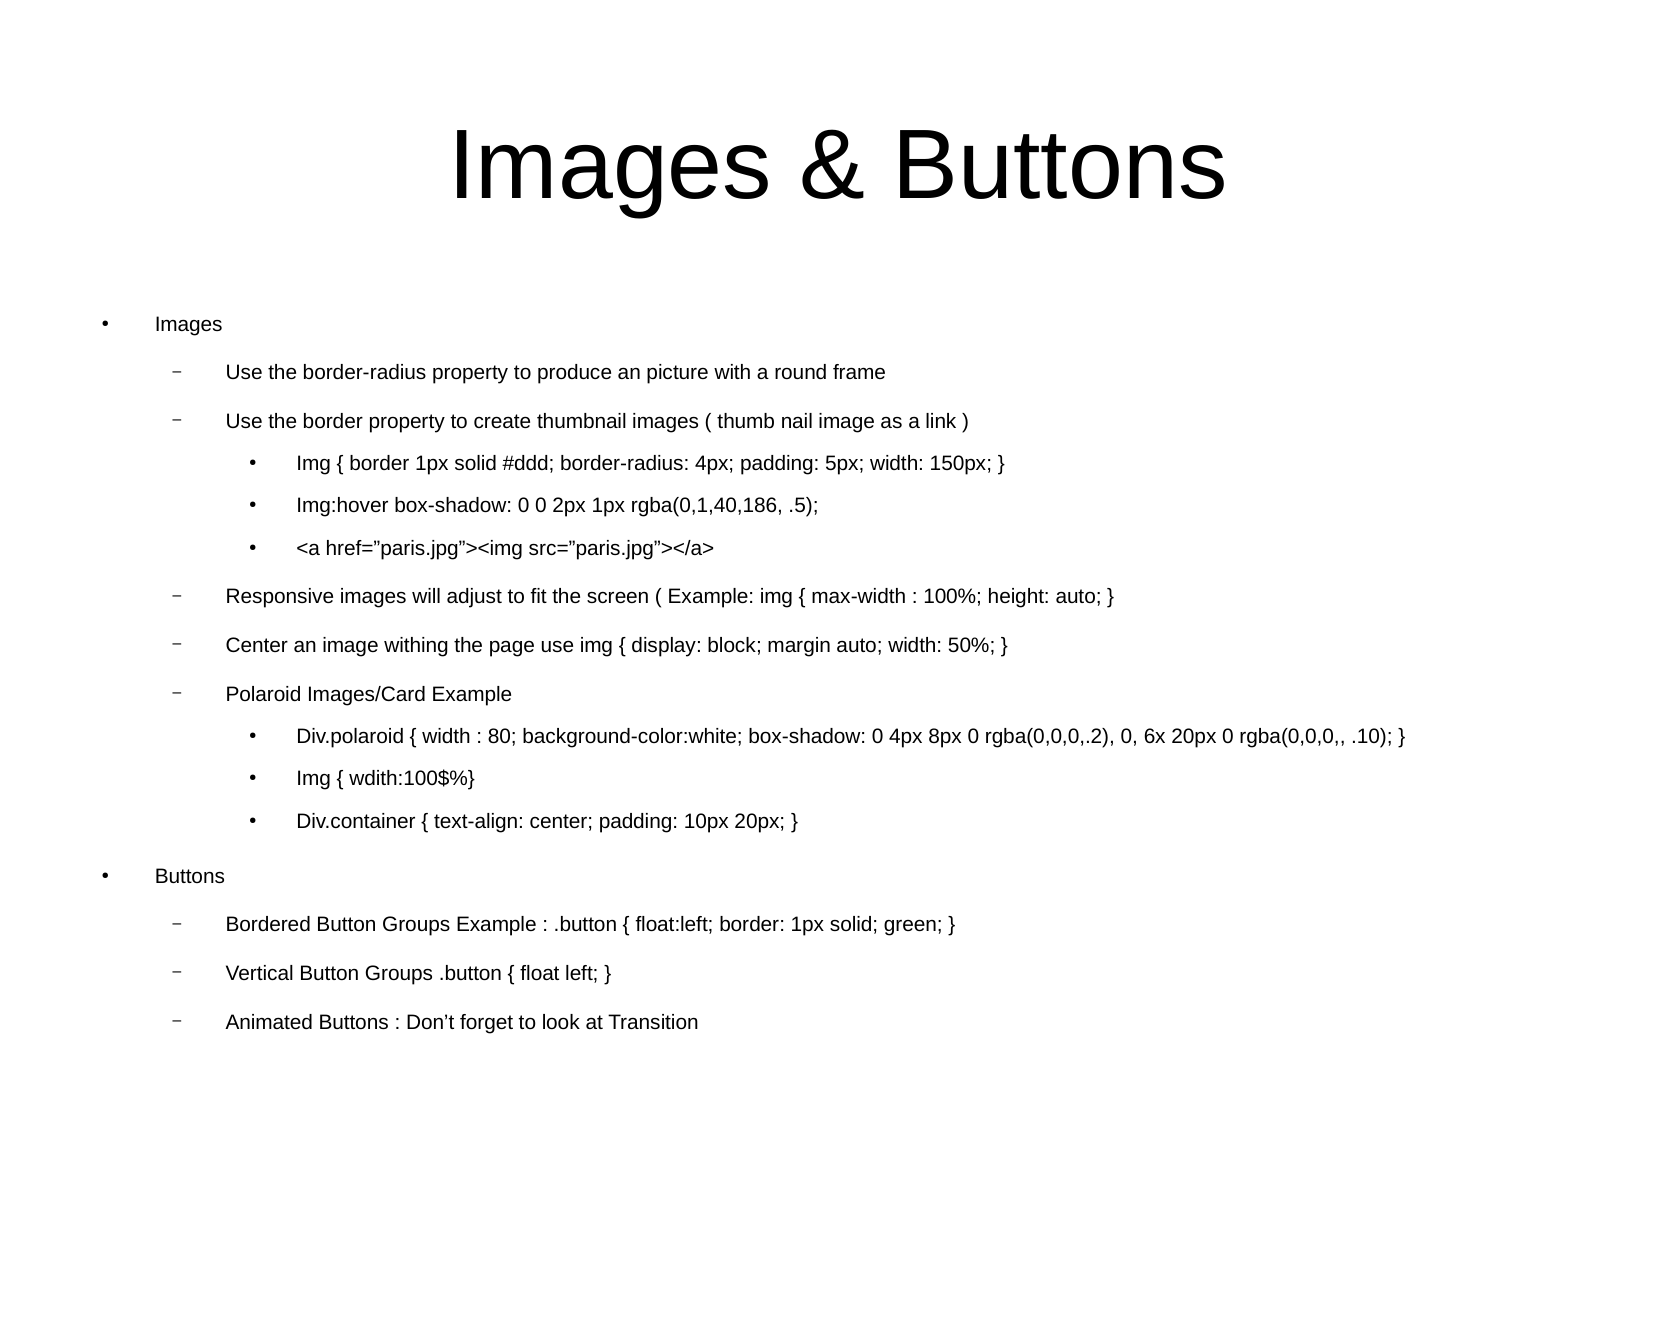

# Images & Buttons
Images
Use the border-radius property to produce an picture with a round frame
Use the border property to create thumbnail images ( thumb nail image as a link )
Img { border 1px solid #ddd; border-radius: 4px; padding: 5px; width: 150px; }
Img:hover box-shadow: 0 0 2px 1px rgba(0,1,40,186, .5);
<a href=”paris.jpg”><img src=”paris.jpg”></a>
Responsive images will adjust to fit the screen ( Example: img { max-width : 100%; height: auto; }
Center an image withing the page use img { display: block; margin auto; width: 50%; }
Polaroid Images/Card Example
Div.polaroid { width : 80; background-color:white; box-shadow: 0 4px 8px 0 rgba(0,0,0,.2), 0, 6x 20px 0 rgba(0,0,0,, .10); }
Img { wdith:100$%}
Div.container { text-align: center; padding: 10px 20px; }
Buttons
Bordered Button Groups Example : .button { float:left; border: 1px solid; green; }
Vertical Button Groups .button { float left; }
Animated Buttons : Don’t forget to look at Transition